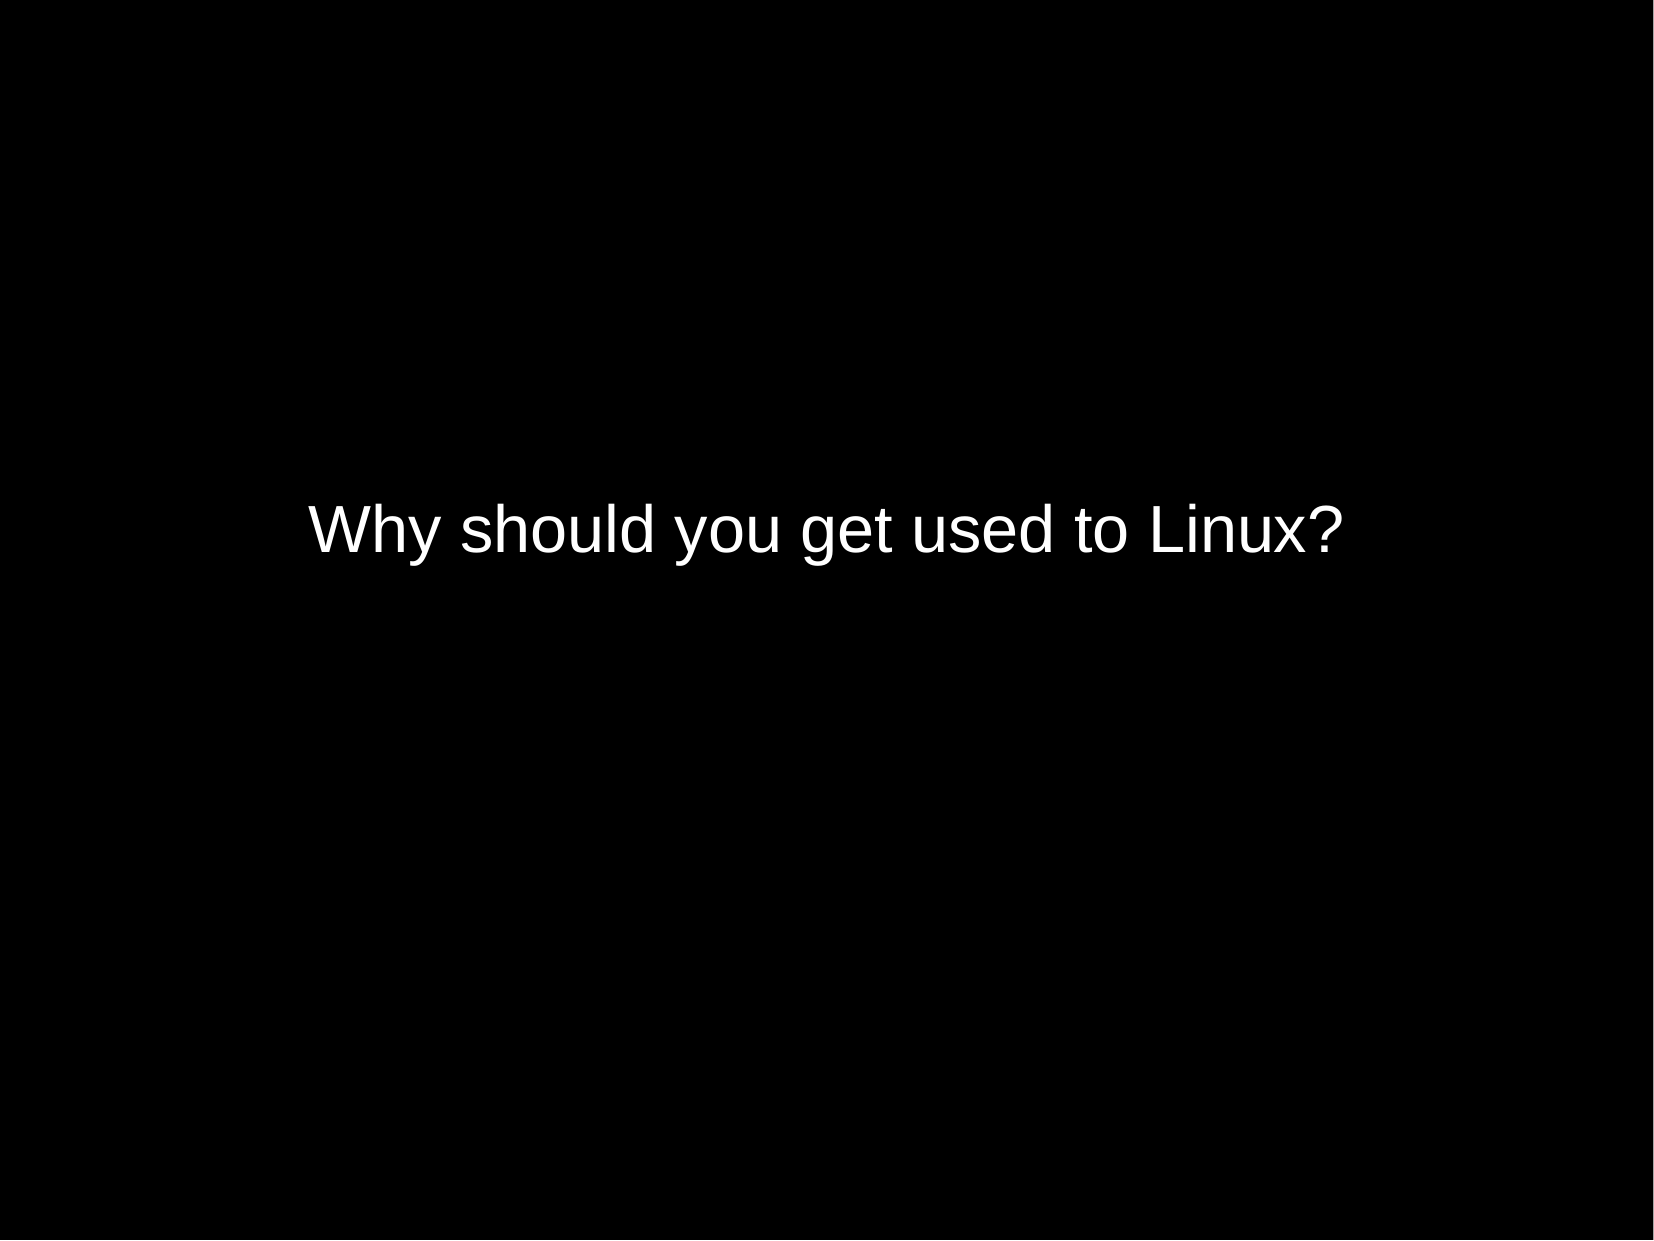

# Why should you get used to Linux?